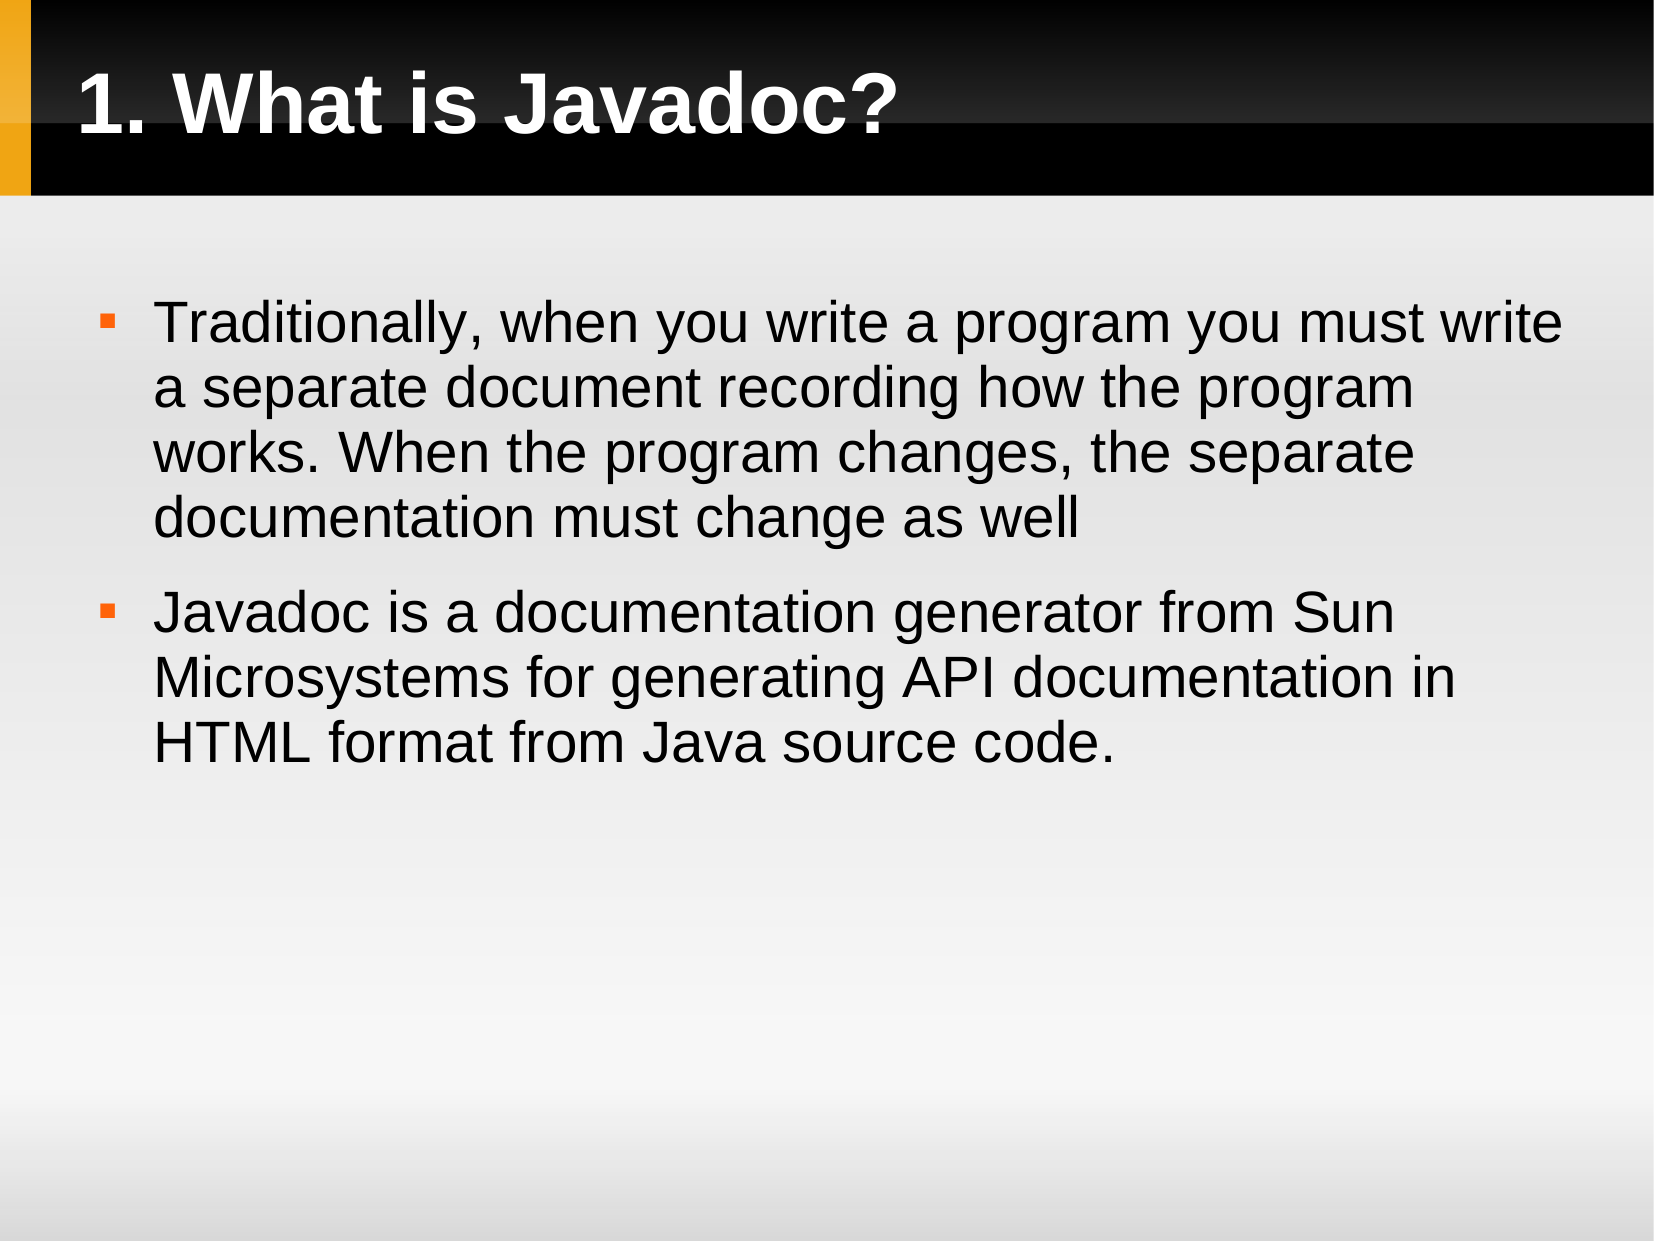

# 1. What is Javadoc?
Traditionally, when you write a program you must write a separate document recording how the program works. When the program changes, the separate documentation must change as well
Javadoc is a documentation generator from Sun Microsystems for generating API documentation in HTML format from Java source code.